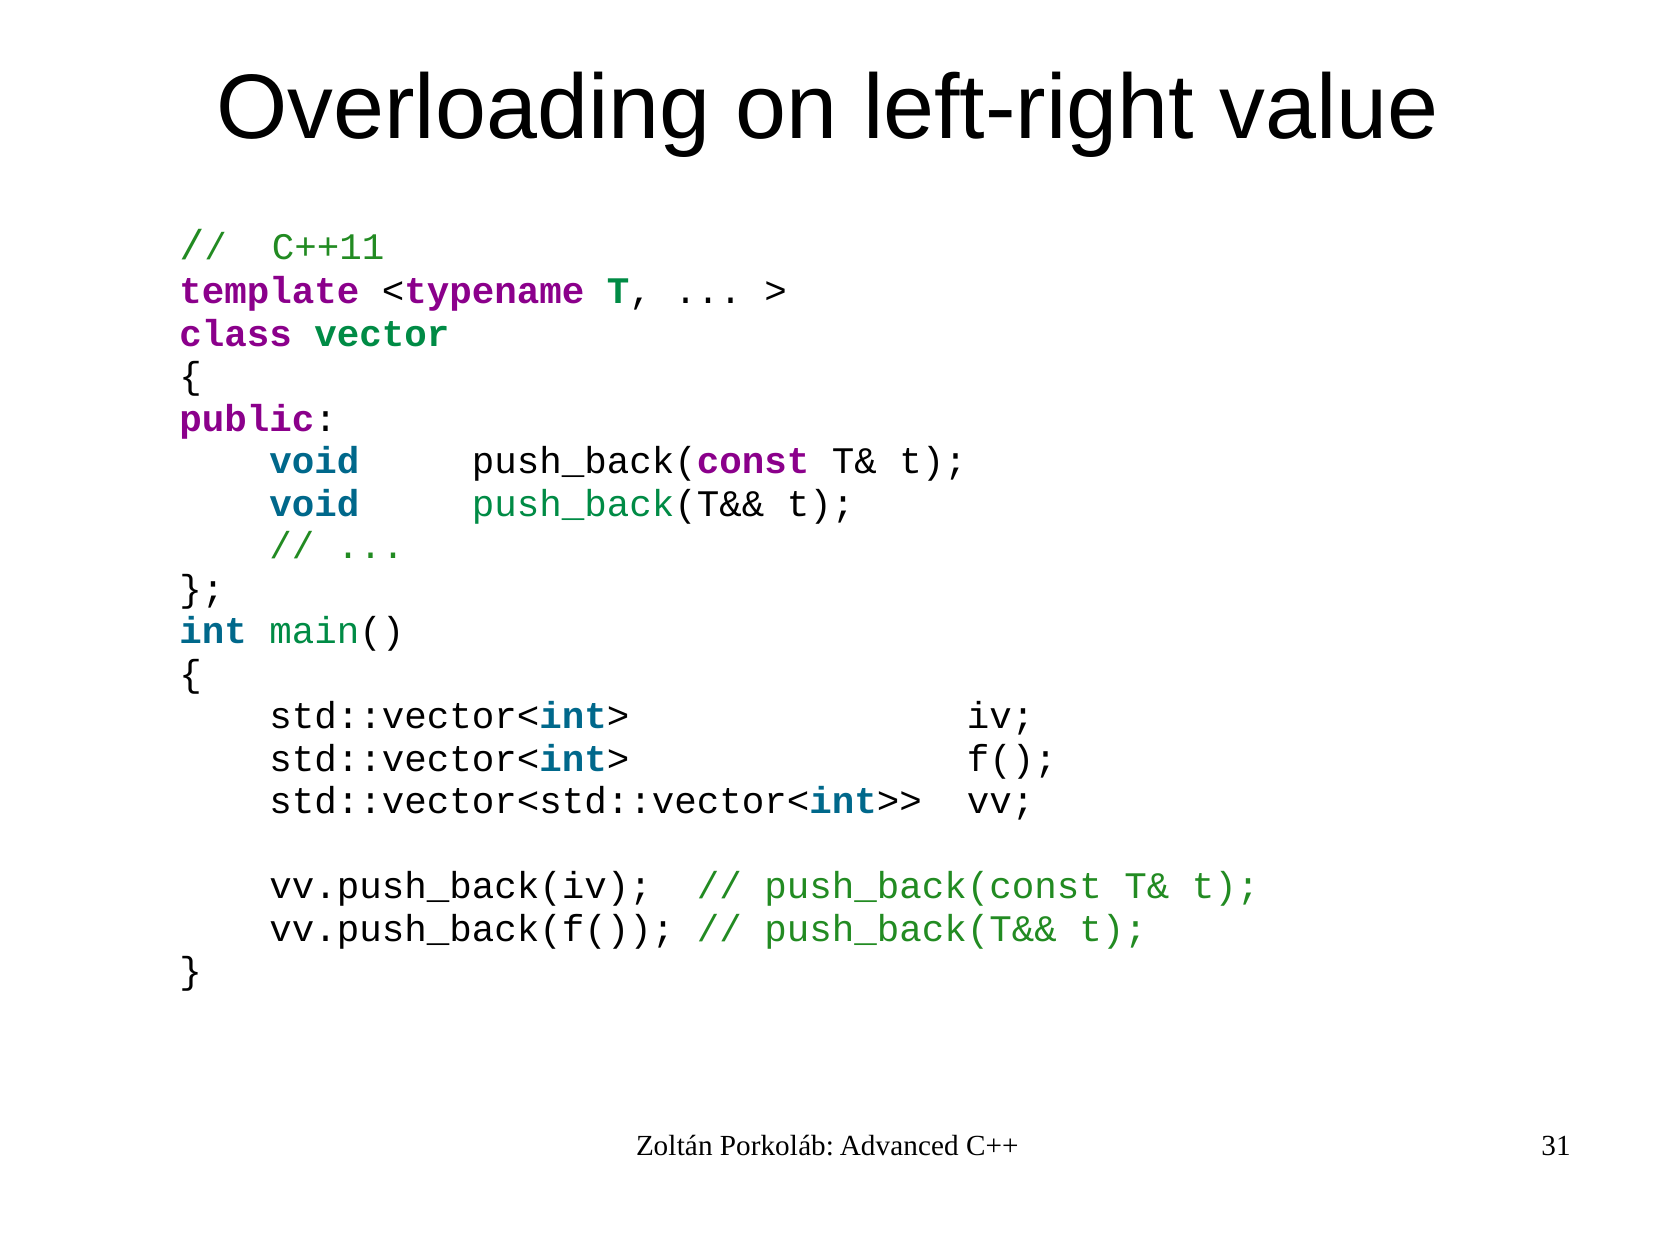

Overloading on left-right value
# // C++11 template <typename T, ... > class vector { public: void push_back(const T& t); void push_back(T&& t); // ... }; int main() { std::vector<int> iv; std::vector<int> f(); std::vector<std::vector<int>> vv; vv.push_back(iv); // push_back(const T& t); vv.push_back(f()); // push_back(T&& t); }
Zoltán Porkoláb: Advanced C++
31